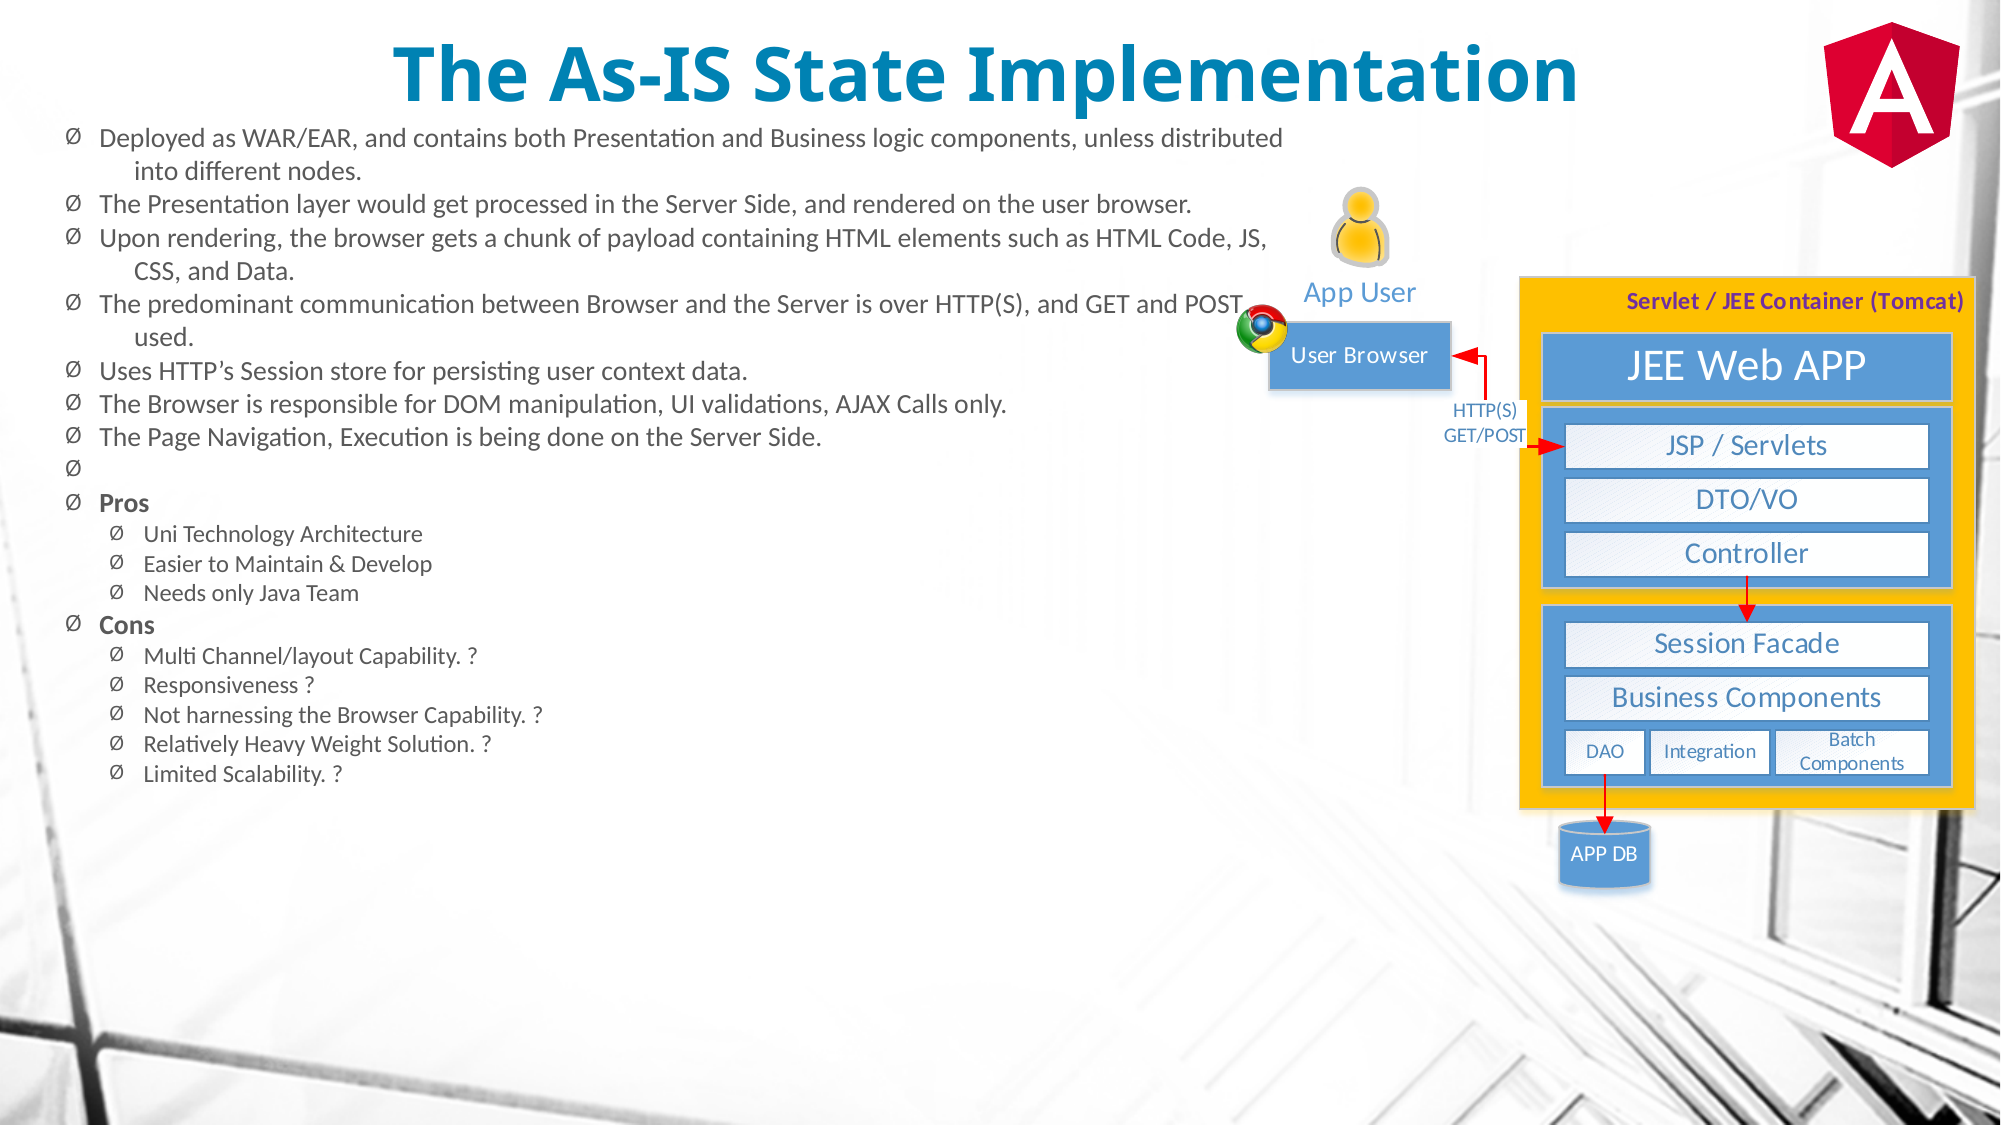

The As-IS State Implementation
# Deployed as WAR/EAR, and contains both Presentation and Business logic components, unless distributed into different nodes.
The Presentation layer would get processed in the Server Side, and rendered on the user browser.
Upon rendering, the browser gets a chunk of payload containing HTML elements such as HTML Code, JS, CSS, and Data.
The predominant communication between Browser and the Server is over HTTP(S), and GET and POST used.
Uses HTTP’s Session store for persisting user context data.
The Browser is responsible for DOM manipulation, UI validations, AJAX Calls only.
The Page Navigation, Execution is being done on the Server Side.
Pros
Uni Technology Architecture
Easier to Maintain & Develop
Needs only Java Team
Cons
Multi Channel/layout Capability. ?
Responsiveness ?
Not harnessing the Browser Capability. ?
Relatively Heavy Weight Solution. ?
Limited Scalability. ?